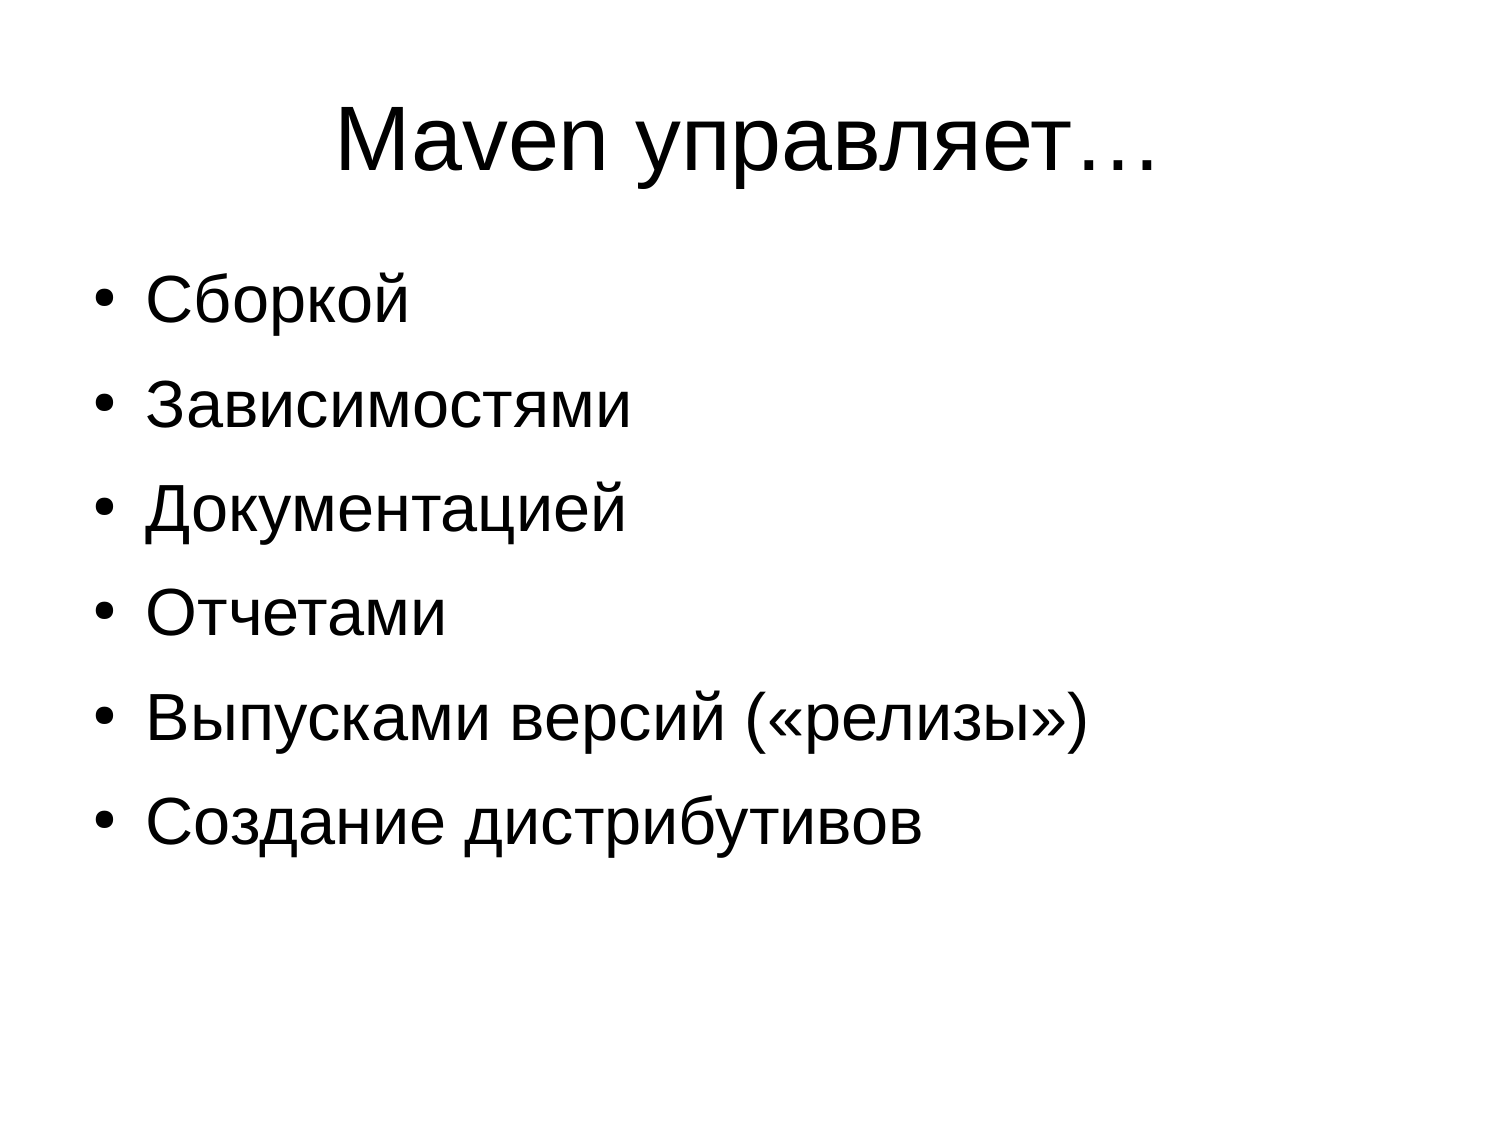

# Maven управляет…
Сборкой
Зависимостями
Документацией
Отчетами
Выпусками версий («релизы»)
Создание дистрибутивов